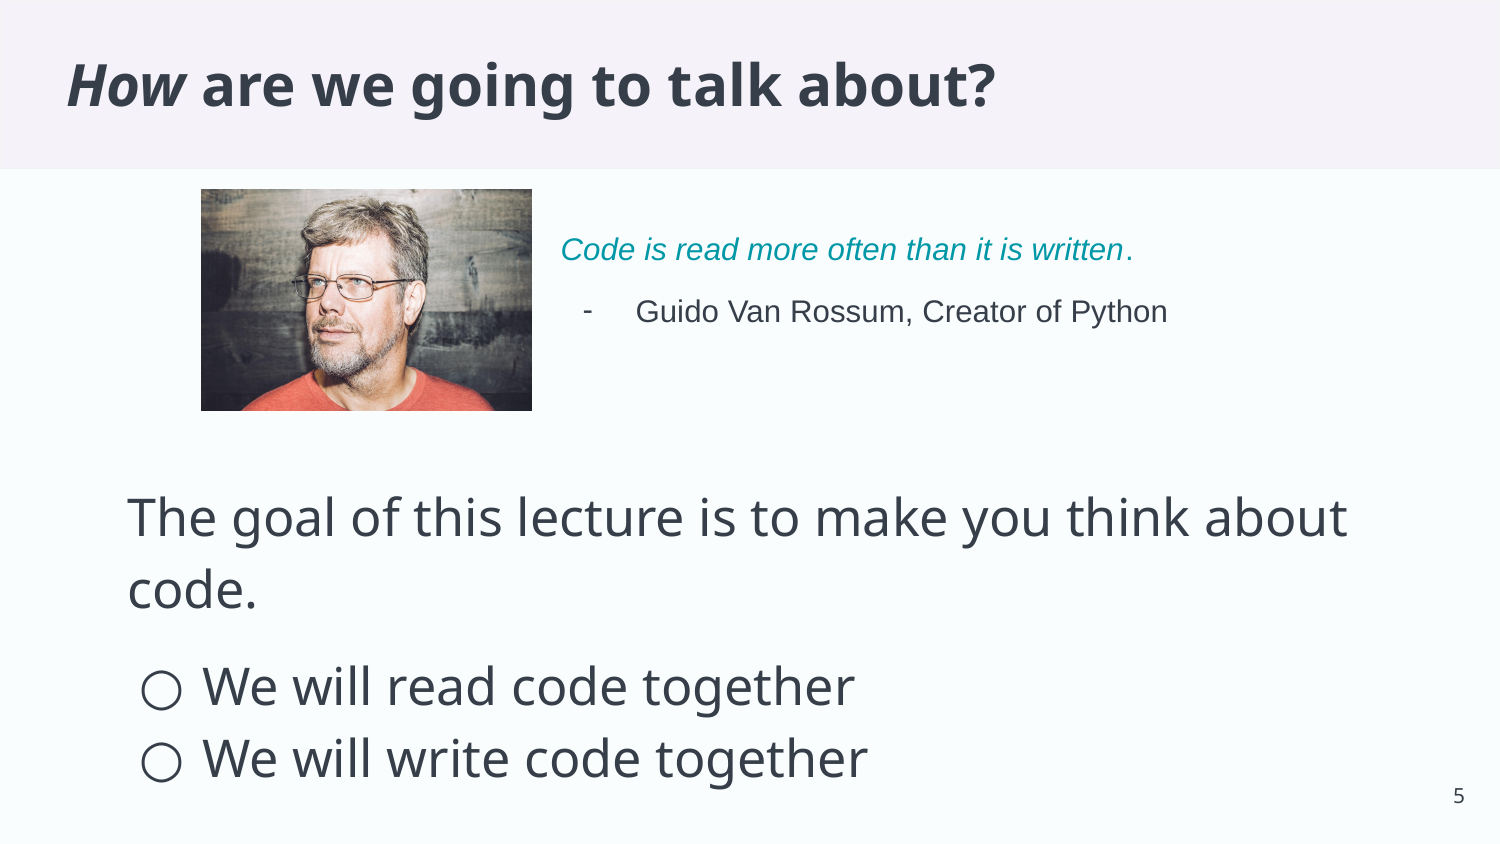

# How are we going to talk about?
Code is read more often than it is written.
Guido Van Rossum, Creator of Python
The goal of this lecture is to make you think about code.
We will read code together
We will write code together